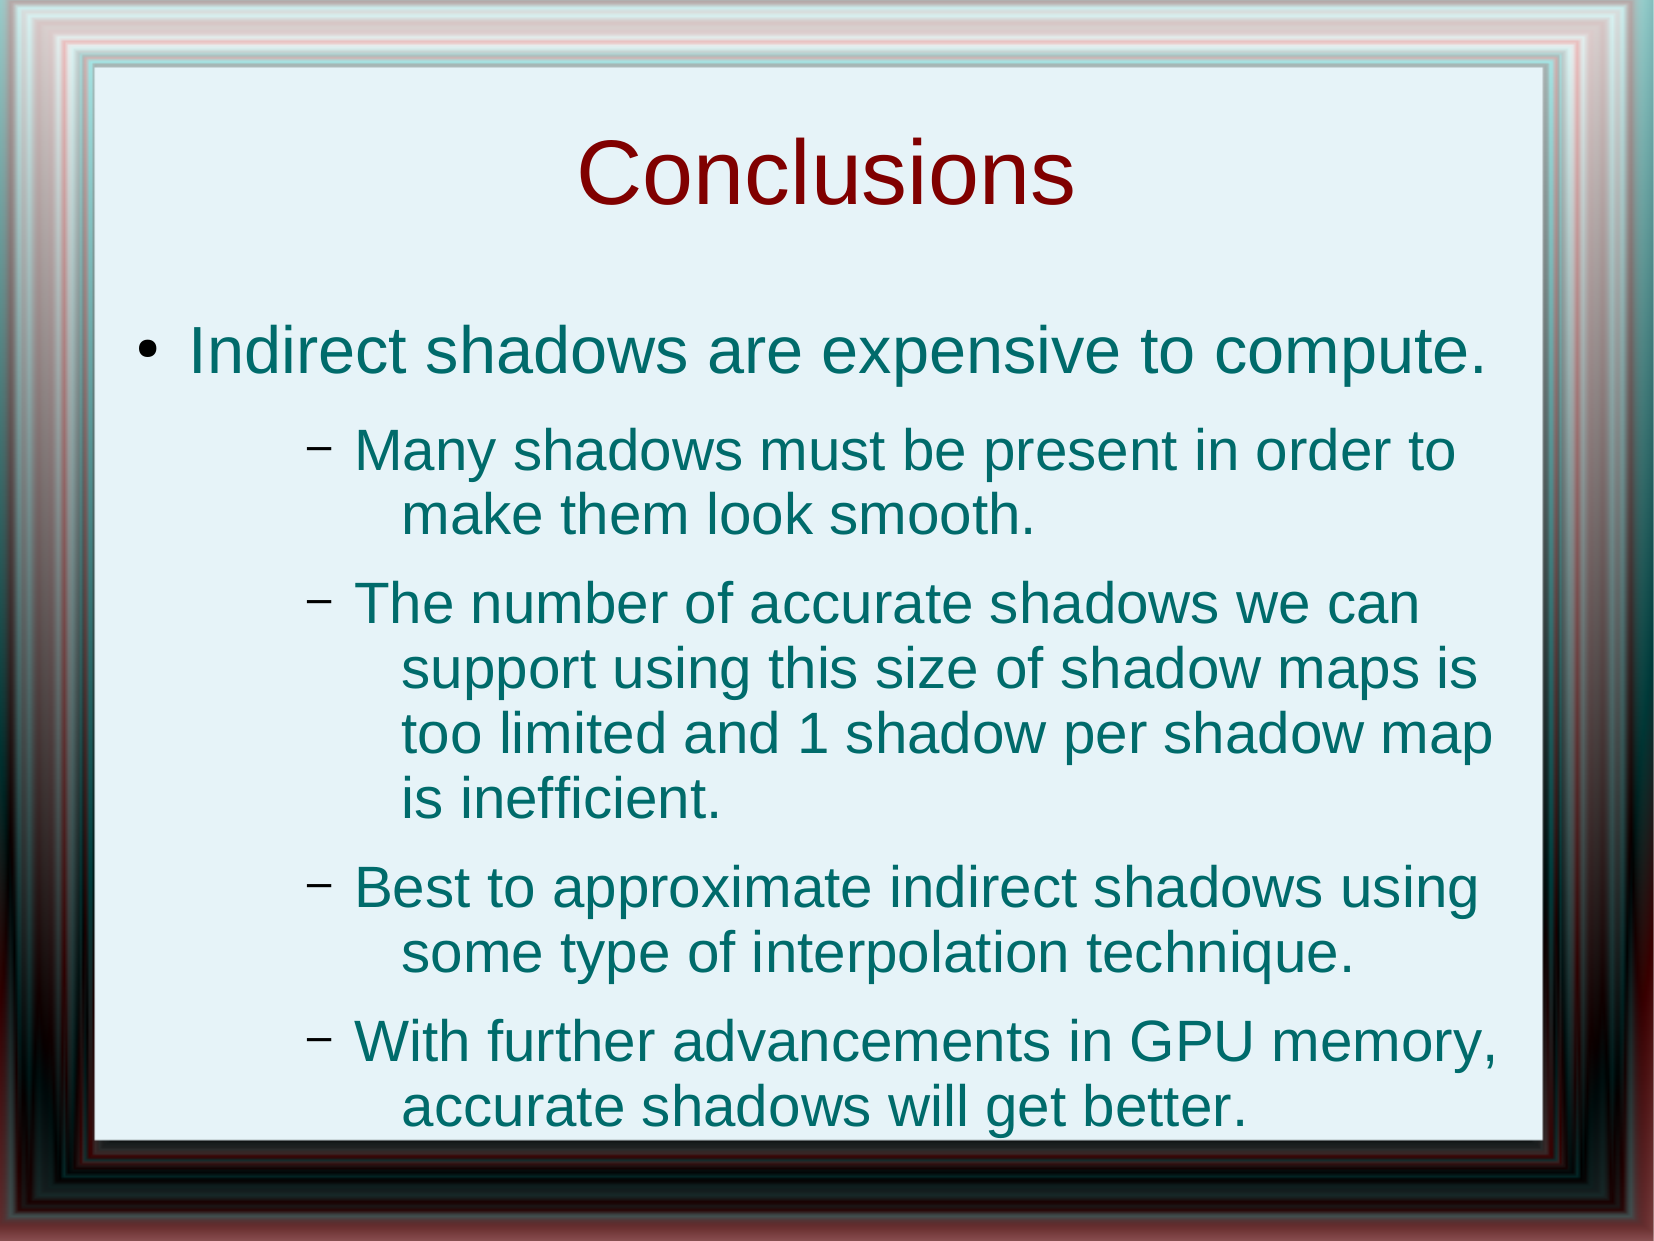

# Conclusions
Indirect shadows are expensive to compute.
Many shadows must be present in order to make them look smooth.
The number of accurate shadows we can support using this size of shadow maps is too limited and 1 shadow per shadow map is inefficient.
Best to approximate indirect shadows using some type of interpolation technique.
With further advancements in GPU memory, accurate shadows will get better.